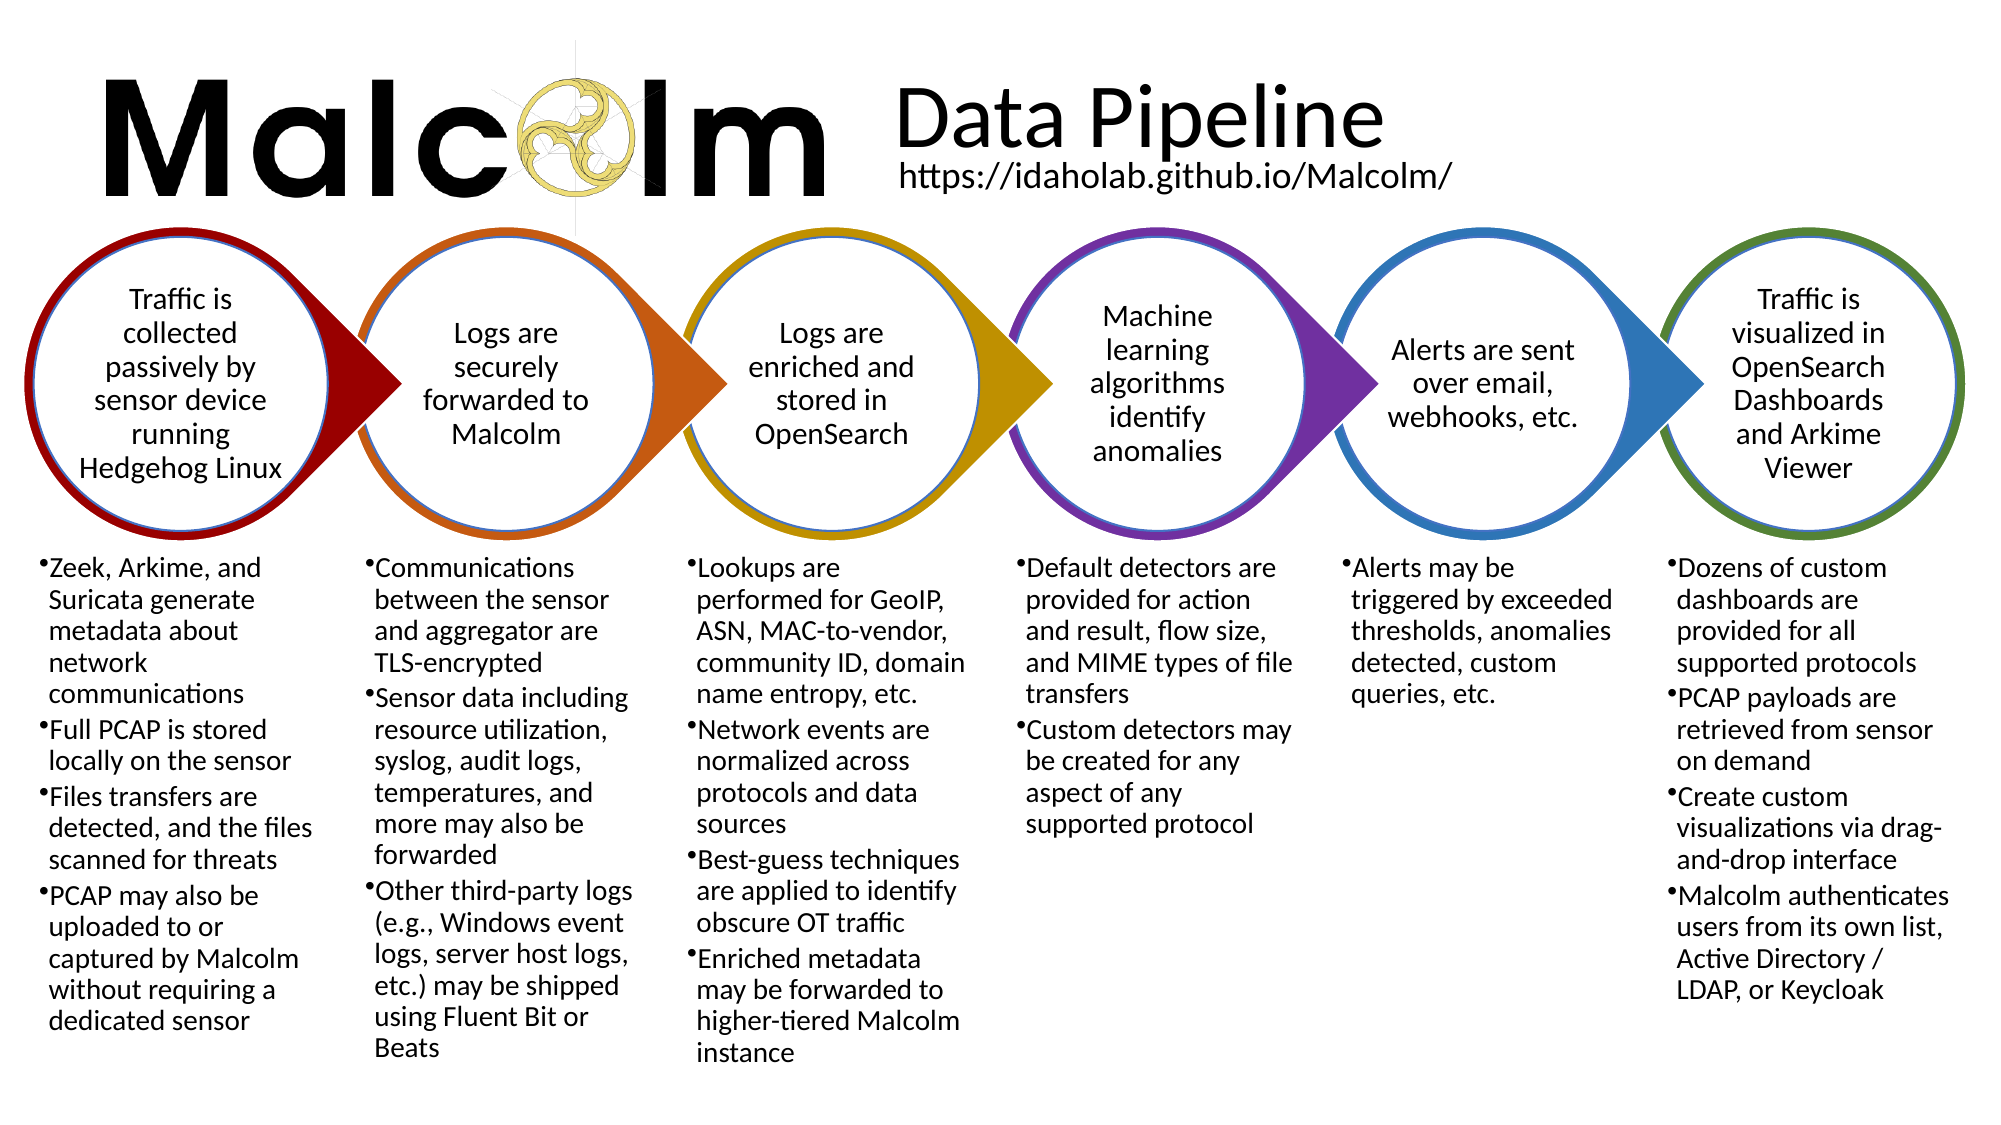

# Data Pipeline
https://idaholab.github.io/Malcolm/
Traffic is collected passively by sensor device running Hedgehog Linux
Logs are securely forwarded to Malcolm
Logs are enriched and stored in OpenSearch
Machine learning algorithms identify anomalies
Alerts are sent over email, webhooks, etc.
Traffic is visualized in OpenSearch Dashboards and Arkime Viewer
Zeek, Arkime, and Suricata generate metadata about network communications
Full PCAP is stored locally on the sensor
Files transfers are detected, and the files scanned for threats
PCAP may also be uploaded to or captured by Malcolm without requiring a dedicated sensor
Communications between the sensor and aggregator are TLS-encrypted
Sensor data including resource utilization, syslog, audit logs, temperatures, and more may also be forwarded
Other third-party logs (e.g., Windows event logs, server host logs, etc.) may be shipped using Fluent Bit or Beats
Lookups are performed for GeoIP, ASN, MAC-to-vendor, community ID, domain name entropy, etc.
Network events are normalized across protocols and data sources
Best-guess techniques are applied to identify obscure OT traffic
Enriched metadata may be forwarded to higher-tiered Malcolm instance
Default detectors are provided for action and result, flow size, and MIME types of file transfers
Custom detectors may be created for any aspect of any supported protocol
Alerts may be triggered by exceeded thresholds, anomalies detected, custom queries, etc.
Dozens of custom dashboards are provided for all supported protocols
PCAP payloads are retrieved from sensor on demand
Create custom visualizations via drag-and-drop interface
Malcolm authenticates users from its own list, Active Directory / LDAP, or Keycloak